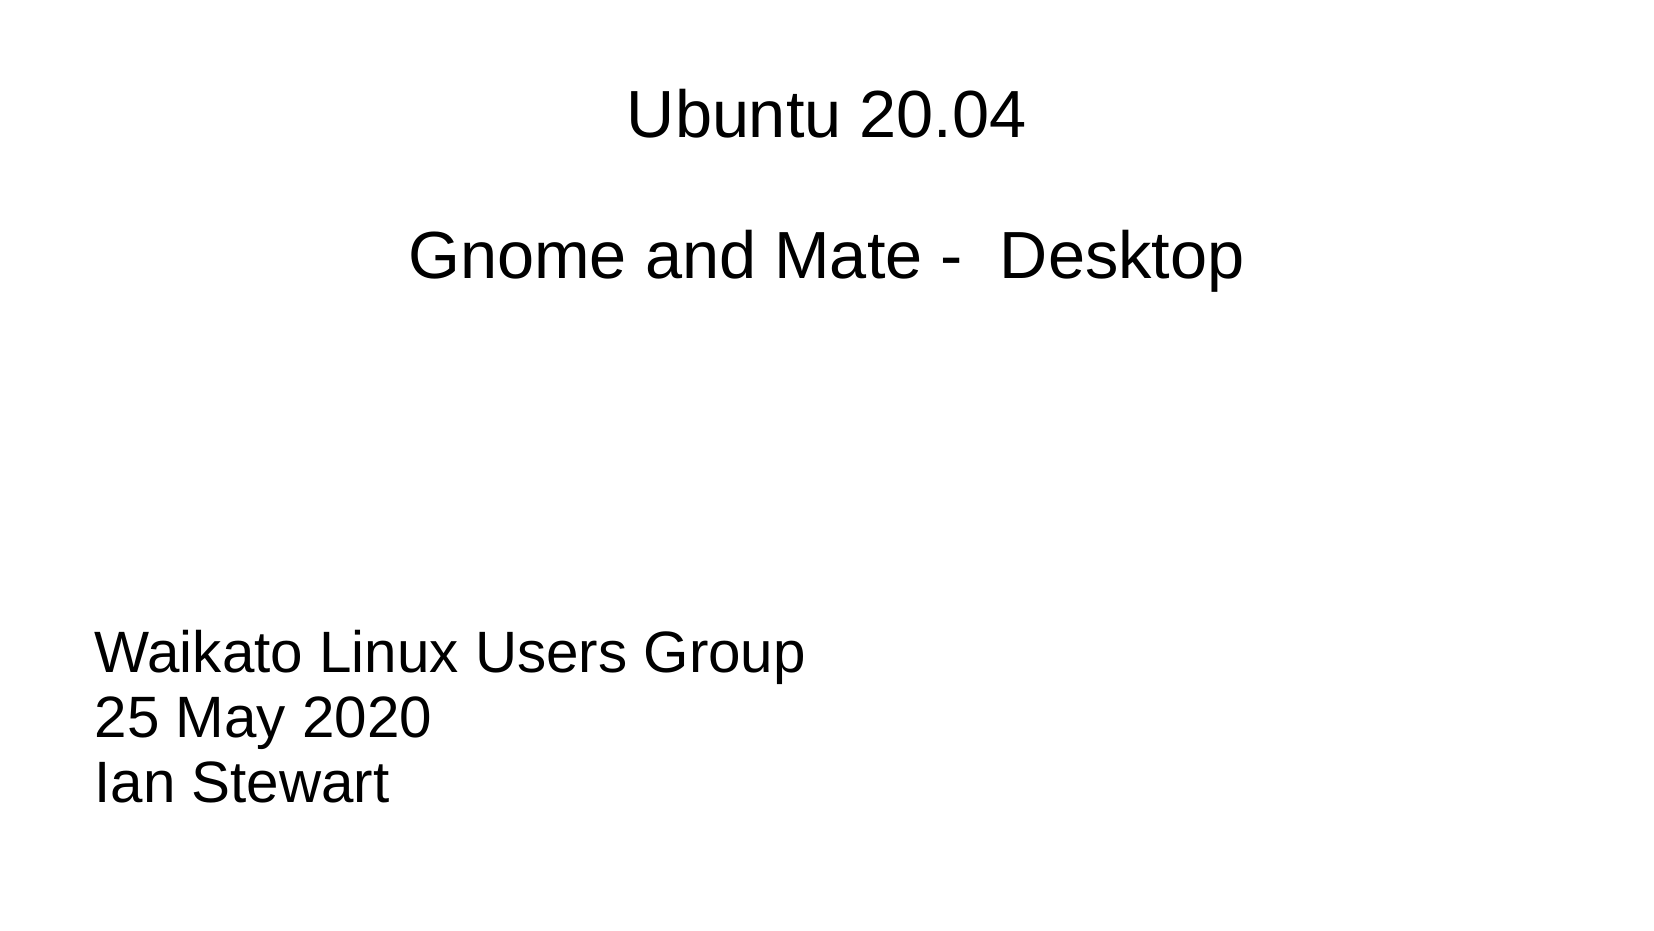

# Ubuntu 20.04
Gnome and Mate - Desktop
Waikato Linux Users Group
25 May 2020
Ian Stewart